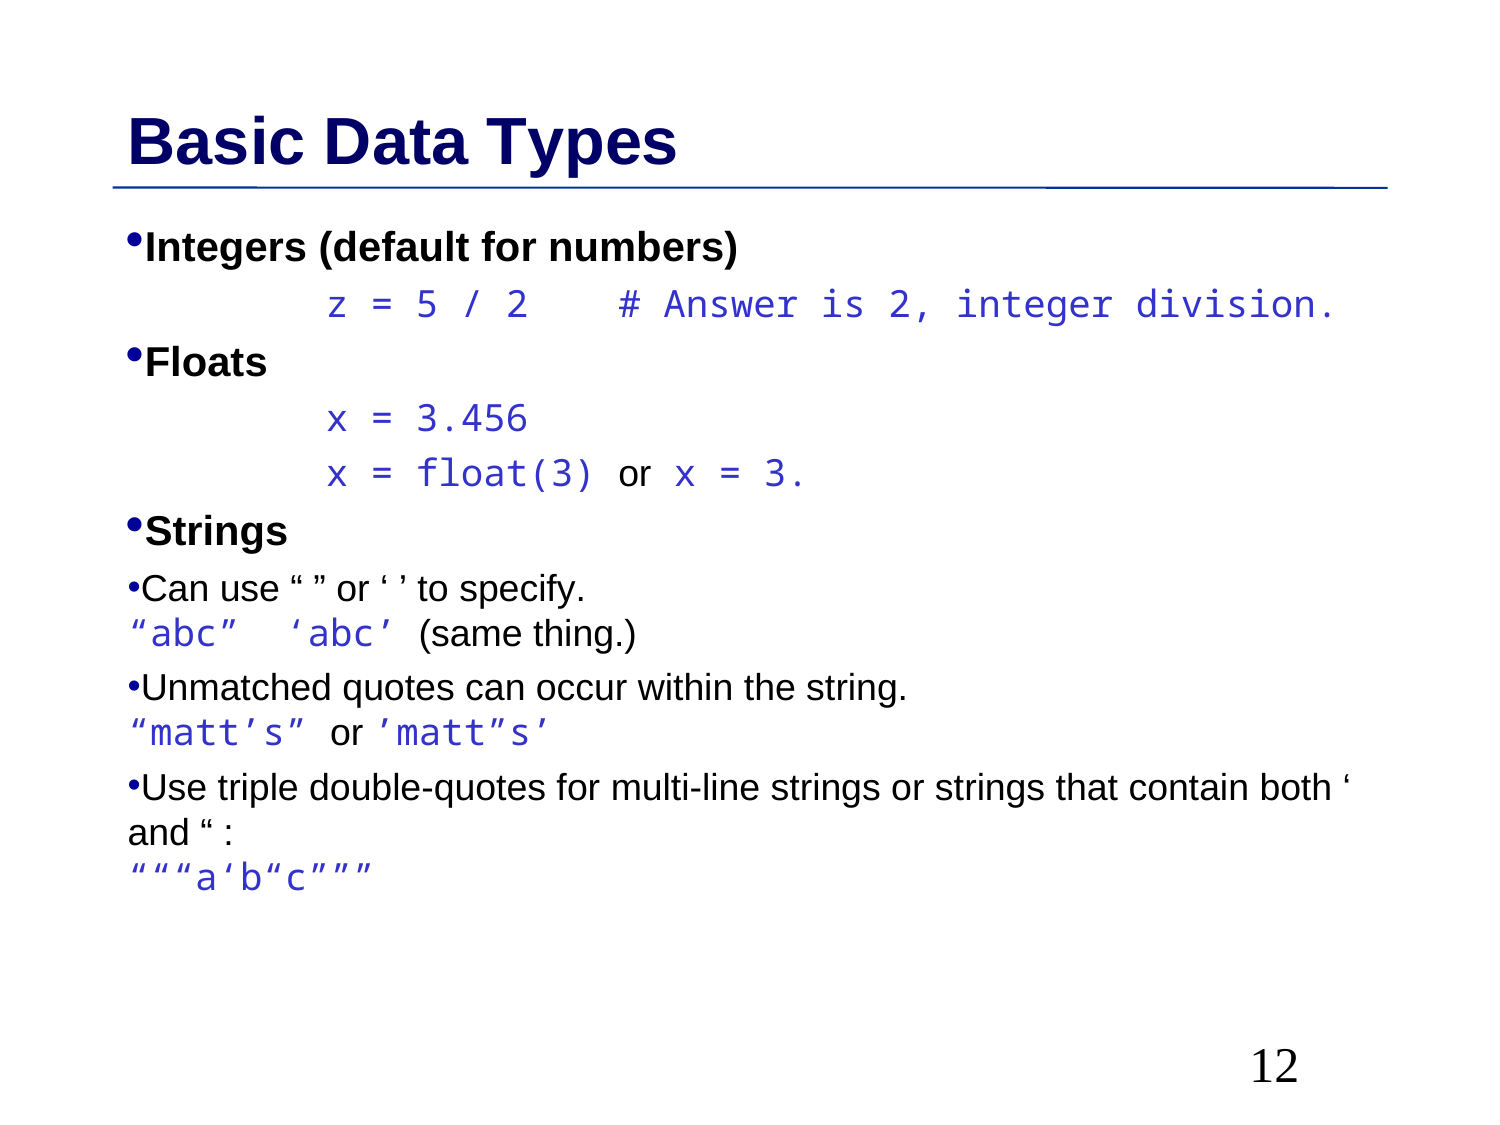

# Basic Data Types
Integers (default for numbers)
z = 5 / 2 # Answer is 2, integer division.
Floats
x = 3.456
x = float(3) or x = 3.
Strings
Can use “ ” or ‘ ’ to specify.
“abc” ‘abc’ (same thing.)
Unmatched quotes can occur within the string.
“matt’s” or ’matt”s’
Use triple double-quotes for multi-line strings or strings that contain both ‘ and “ :
“““a‘b“c”””
 11